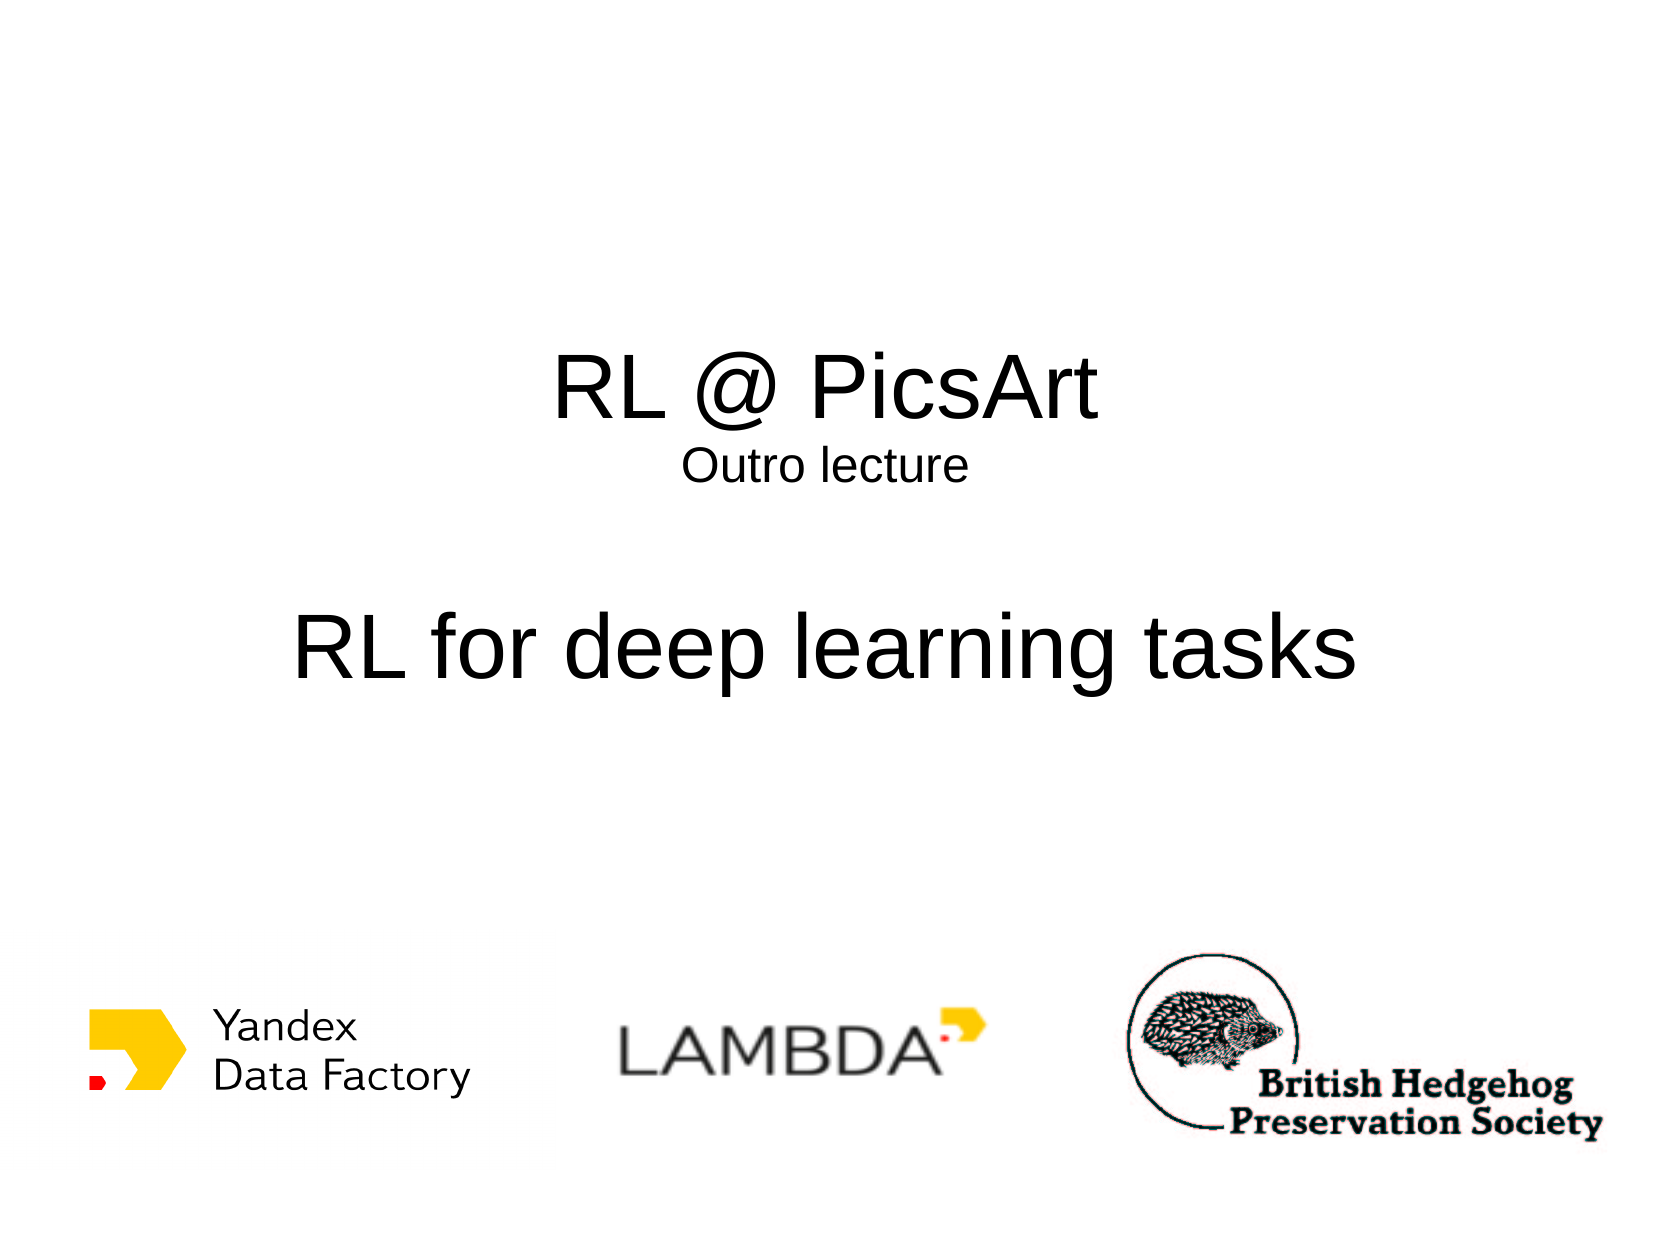

RL @ PicsArt
Outro lecture
RL for deep learning tasks
1